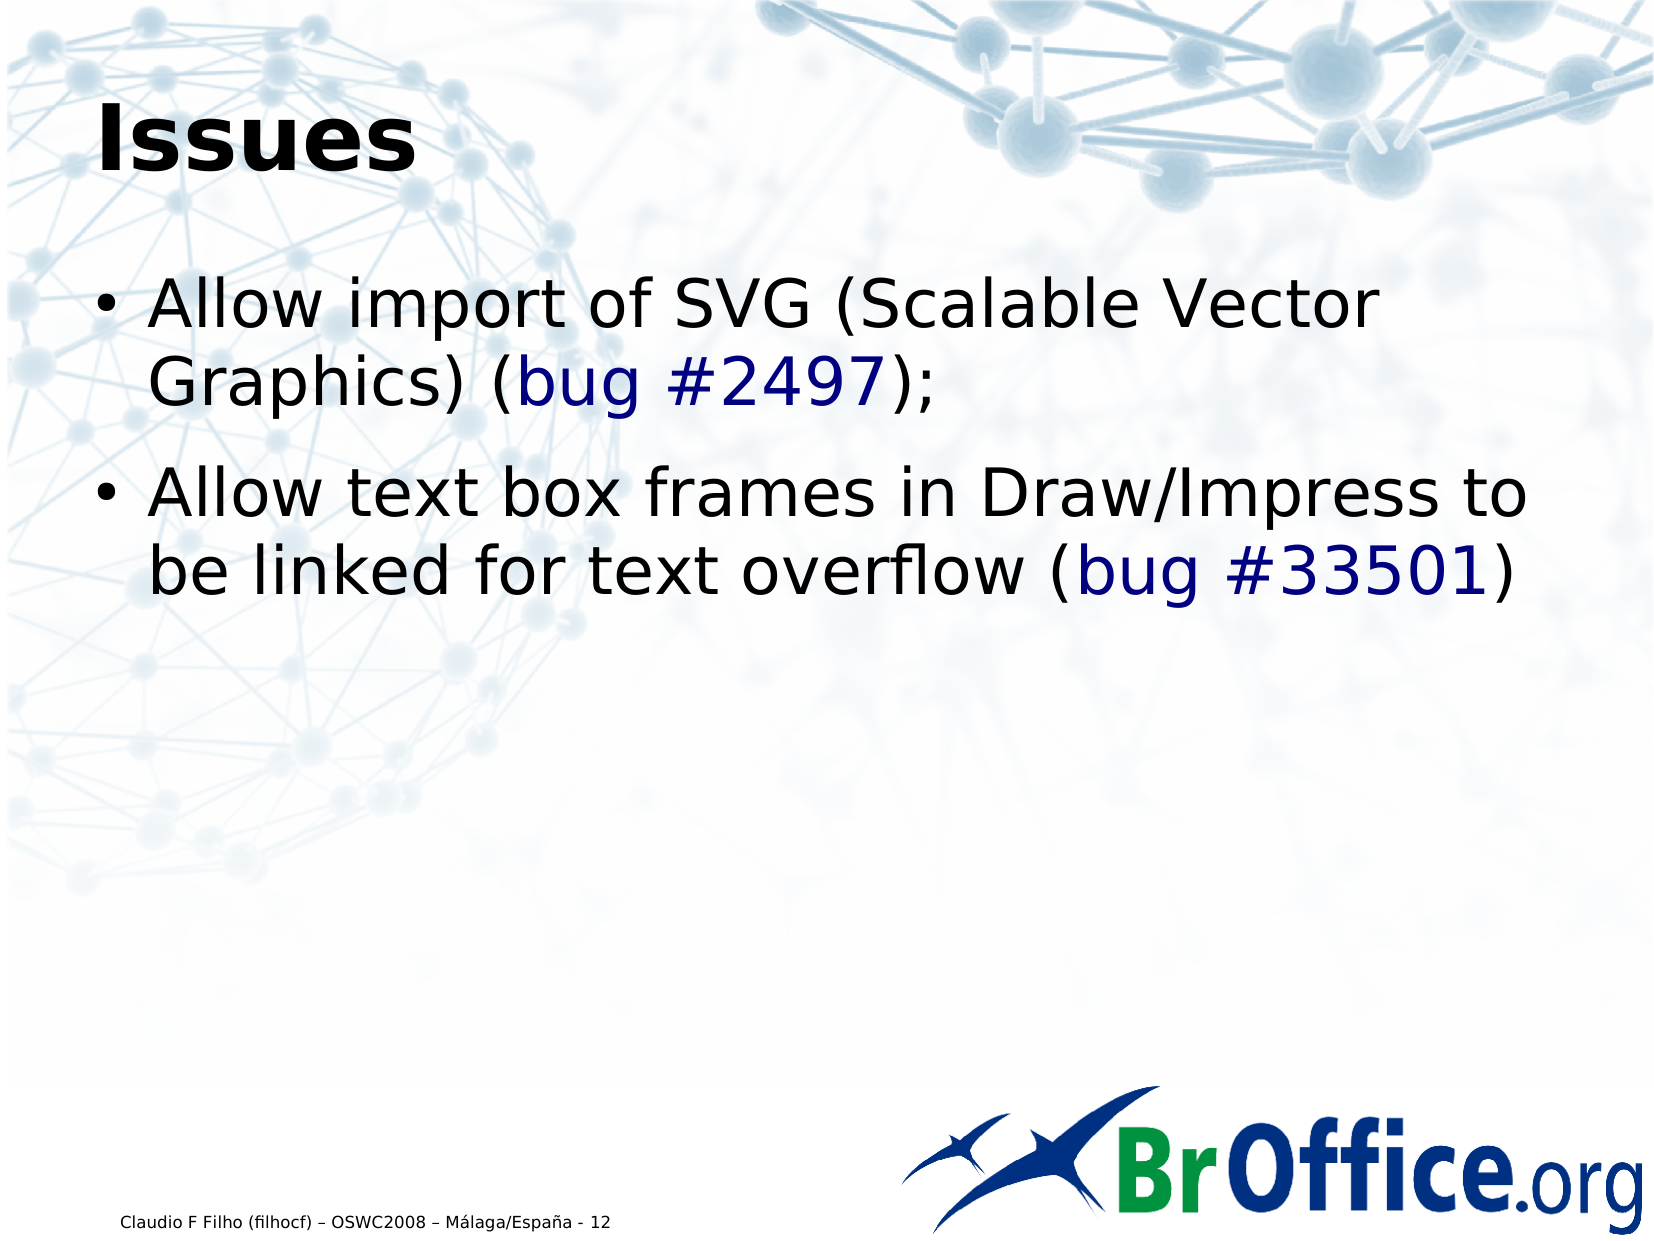

# Issues
Allow import of SVG (Scalable Vector Graphics) (bug #2497);
Allow text box frames in Draw/Impress to be linked for text overflow (bug #33501)